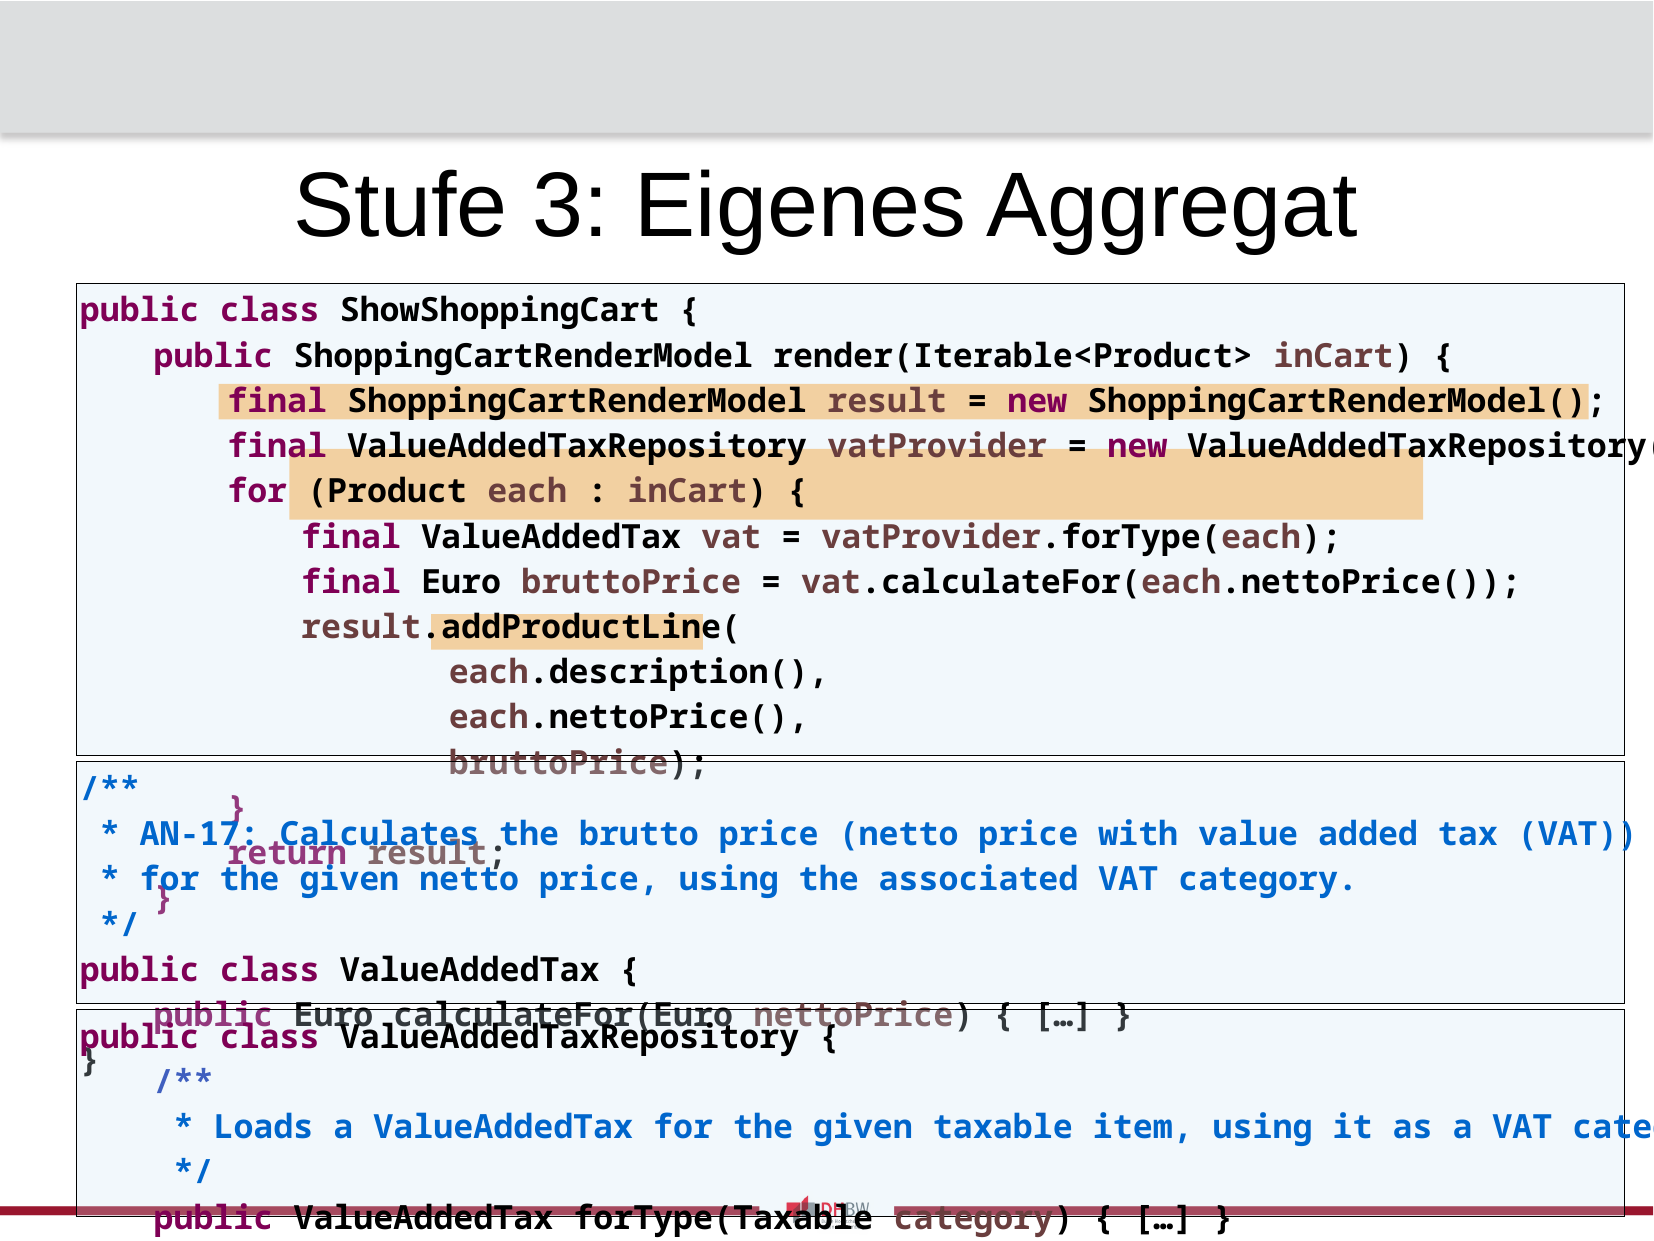

# Stufe 3: Eigenes Aggregat
public class ShowShoppingCart {
	public ShoppingCartRenderModel render(Iterable<Product> inCart) {
		final ShoppingCartRenderModel result = new ShoppingCartRenderModel();
		final ValueAddedTaxRepository vatProvider = new ValueAddedTaxRepository();
		for (Product each : inCart) {
			final ValueAddedTax vat = vatProvider.forType(each);
			final Euro bruttoPrice = vat.calculateFor(each.nettoPrice());
			result.addProductLine(
					each.description(),
					each.nettoPrice(),
					bruttoPrice);
		}
		return result;
	}
/**
 * AN-17: Calculates the brutto price (netto price with value added tax (VAT))
 * for the given netto price, using the associated VAT category.
 */
public class ValueAddedTax {
	public Euro calculateFor(Euro nettoPrice) { […] }
}
public class ValueAddedTaxRepository {
	/**
	 * Loads a ValueAddedTax for the given taxable item, using it as a VAT category.
	 */
	public ValueAddedTax forType(Taxable category) { […] }
}